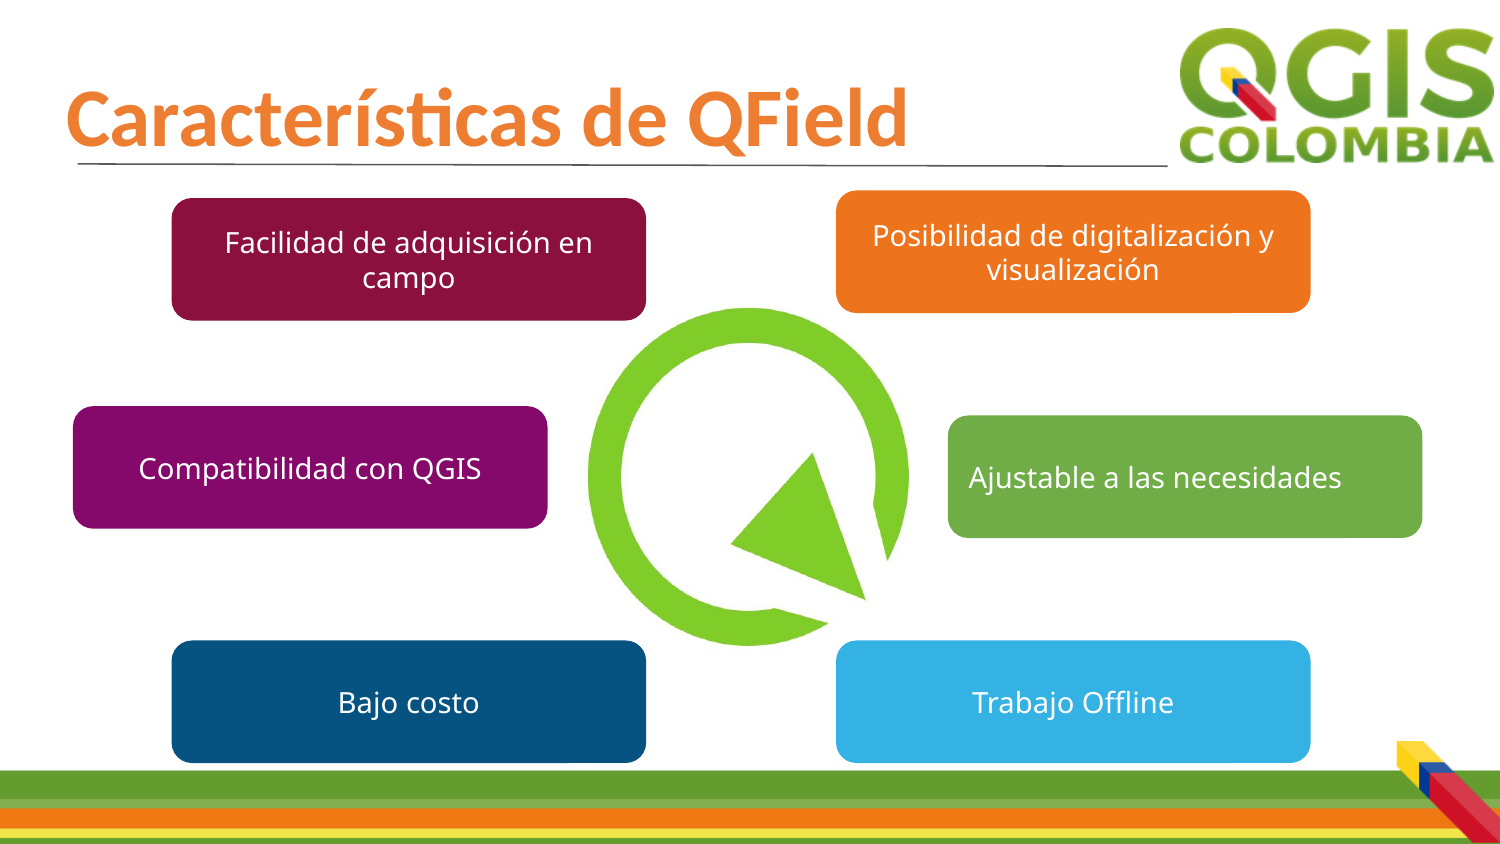

# Características de QField
Posibilidad de digitalización y visualización
Facilidad de adquisición en campo
Compatibilidad con QGIS
Ajustable a las necesidades
Bajo costo
Trabajo Offline